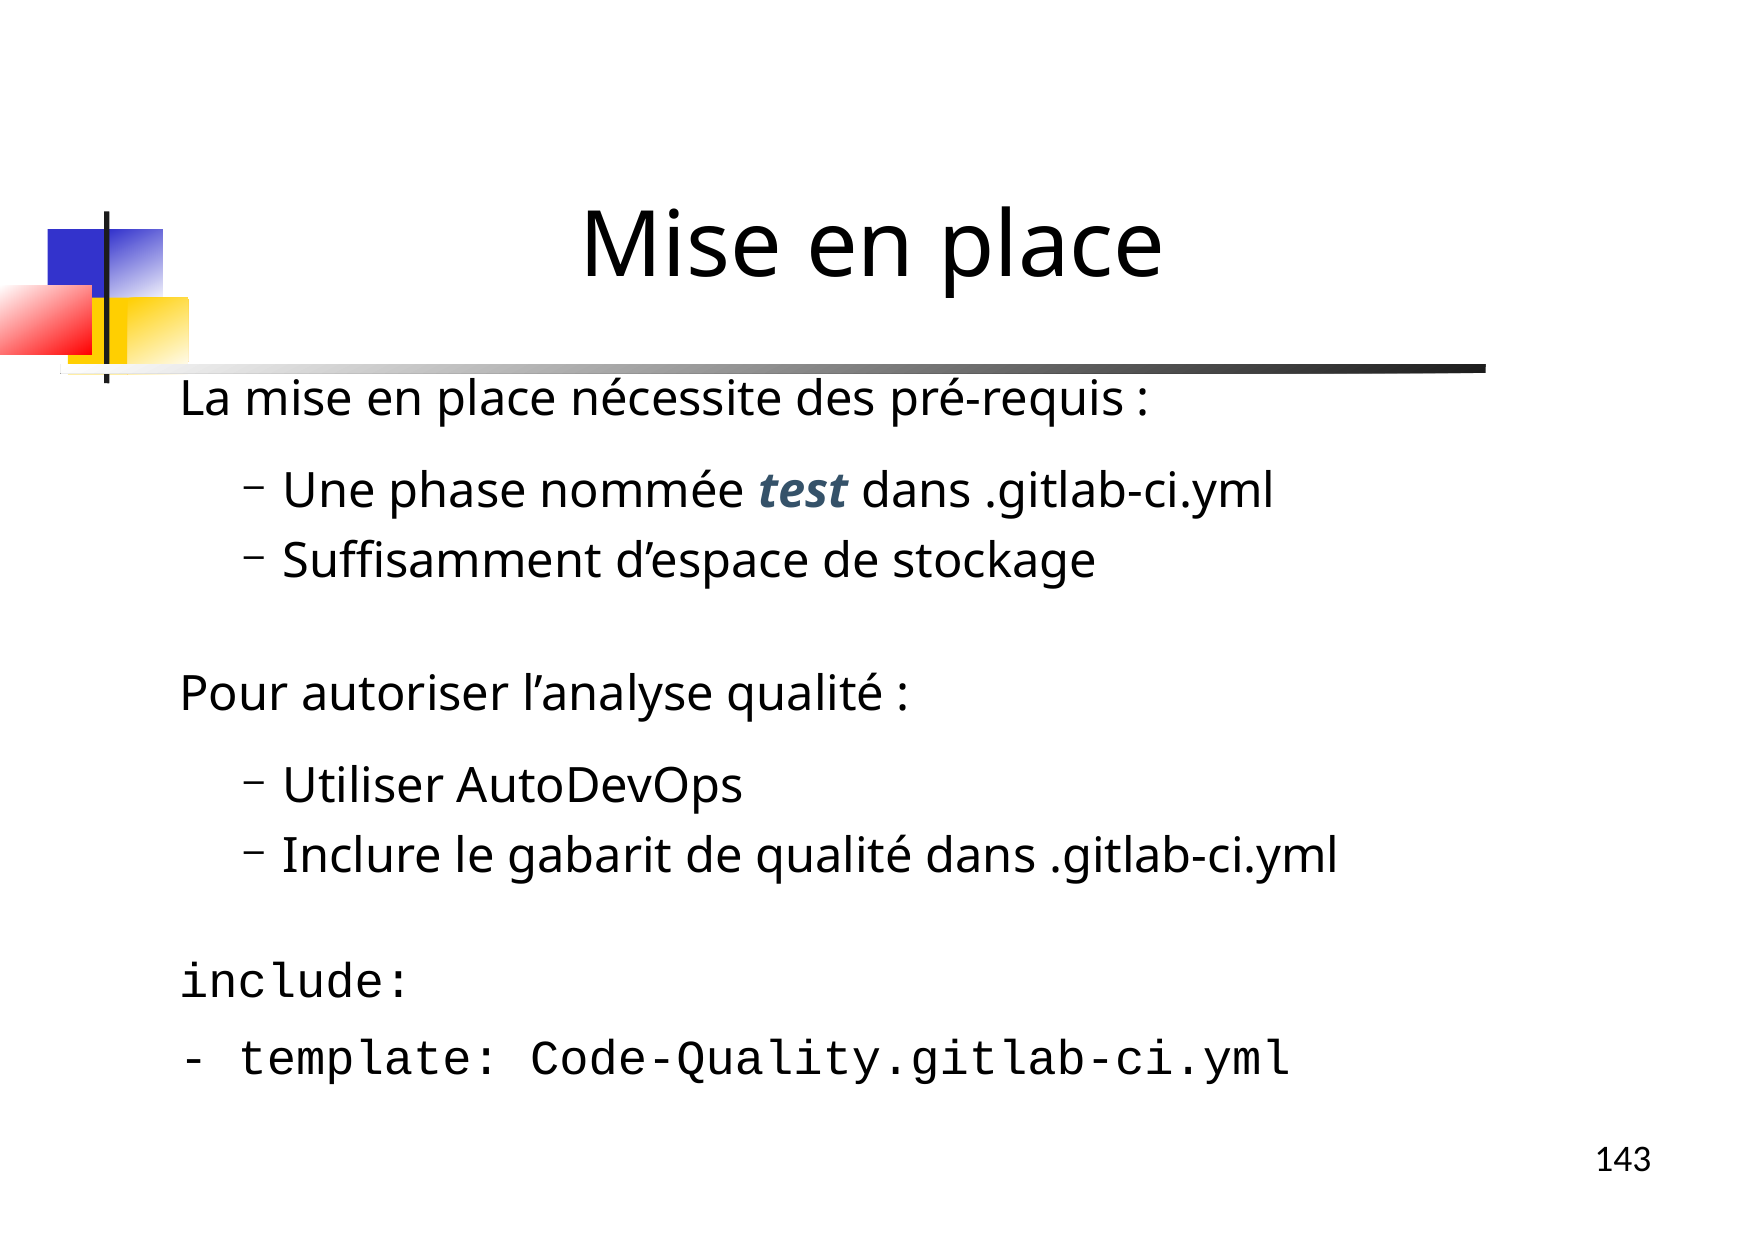

# Mise en place
La mise en place nécessite des pré-requis :
Une phase nommée test dans .gitlab-ci.yml
Suffisamment d’espace de stockage
Pour autoriser l’analyse qualité :
Utiliser AutoDevOps
Inclure le gabarit de qualité dans .gitlab-ci.yml
include:
- template: Code-Quality.gitlab-ci.yml